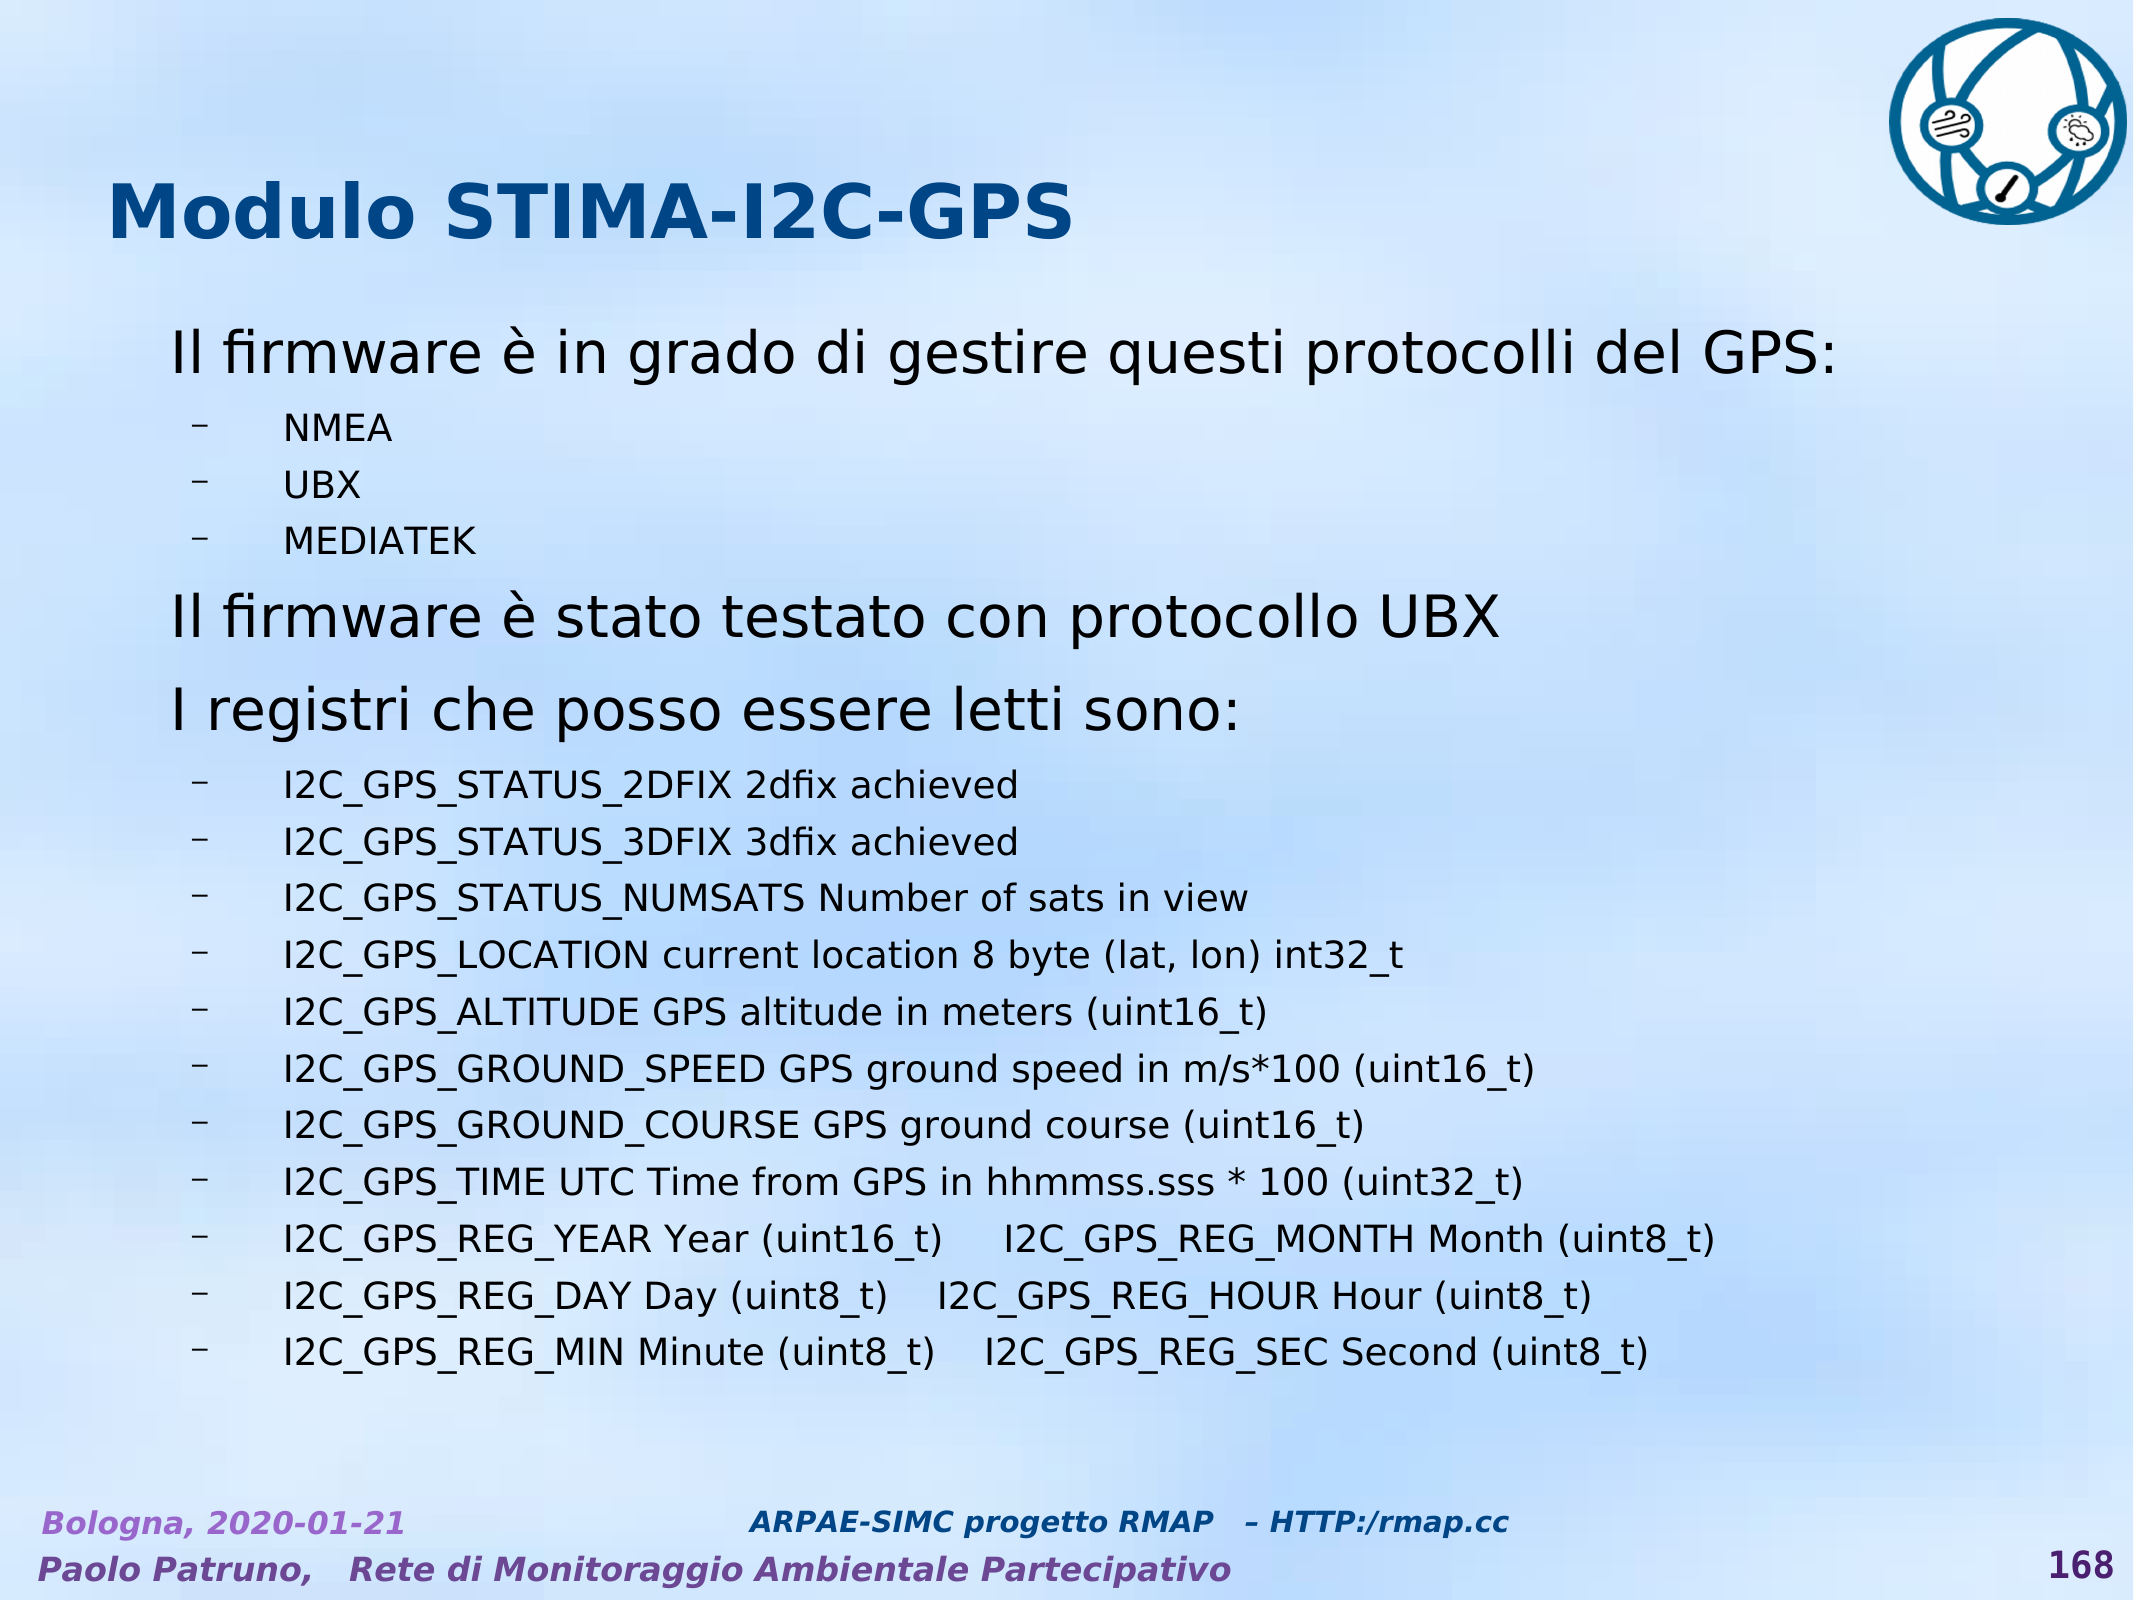

# Modulo STIMA-I2C-GPS
Il firmware è in grado di gestire questi protocolli del GPS:
 NMEA
 UBX
 MEDIATEK
Il firmware è stato testato con protocollo UBX
I registri che posso essere letti sono:
 I2C_GPS_STATUS_2DFIX 2dfix achieved
 I2C_GPS_STATUS_3DFIX 3dfix achieved
 I2C_GPS_STATUS_NUMSATS Number of sats in view
 I2C_GPS_LOCATION current location 8 byte (lat, lon) int32_t
 I2C_GPS_ALTITUDE GPS altitude in meters (uint16_t)
 I2C_GPS_GROUND_SPEED GPS ground speed in m/s*100 (uint16_t)
 I2C_GPS_GROUND_COURSE GPS ground course (uint16_t)
 I2C_GPS_TIME UTC Time from GPS in hhmmss.sss * 100 (uint32_t)
 I2C_GPS_REG_YEAR Year (uint16_t) I2C_GPS_REG_MONTH Month (uint8_t)
 I2C_GPS_REG_DAY Day (uint8_t) I2C_GPS_REG_HOUR Hour (uint8_t)
 I2C_GPS_REG_MIN Minute (uint8_t) I2C_GPS_REG_SEC Second (uint8_t)